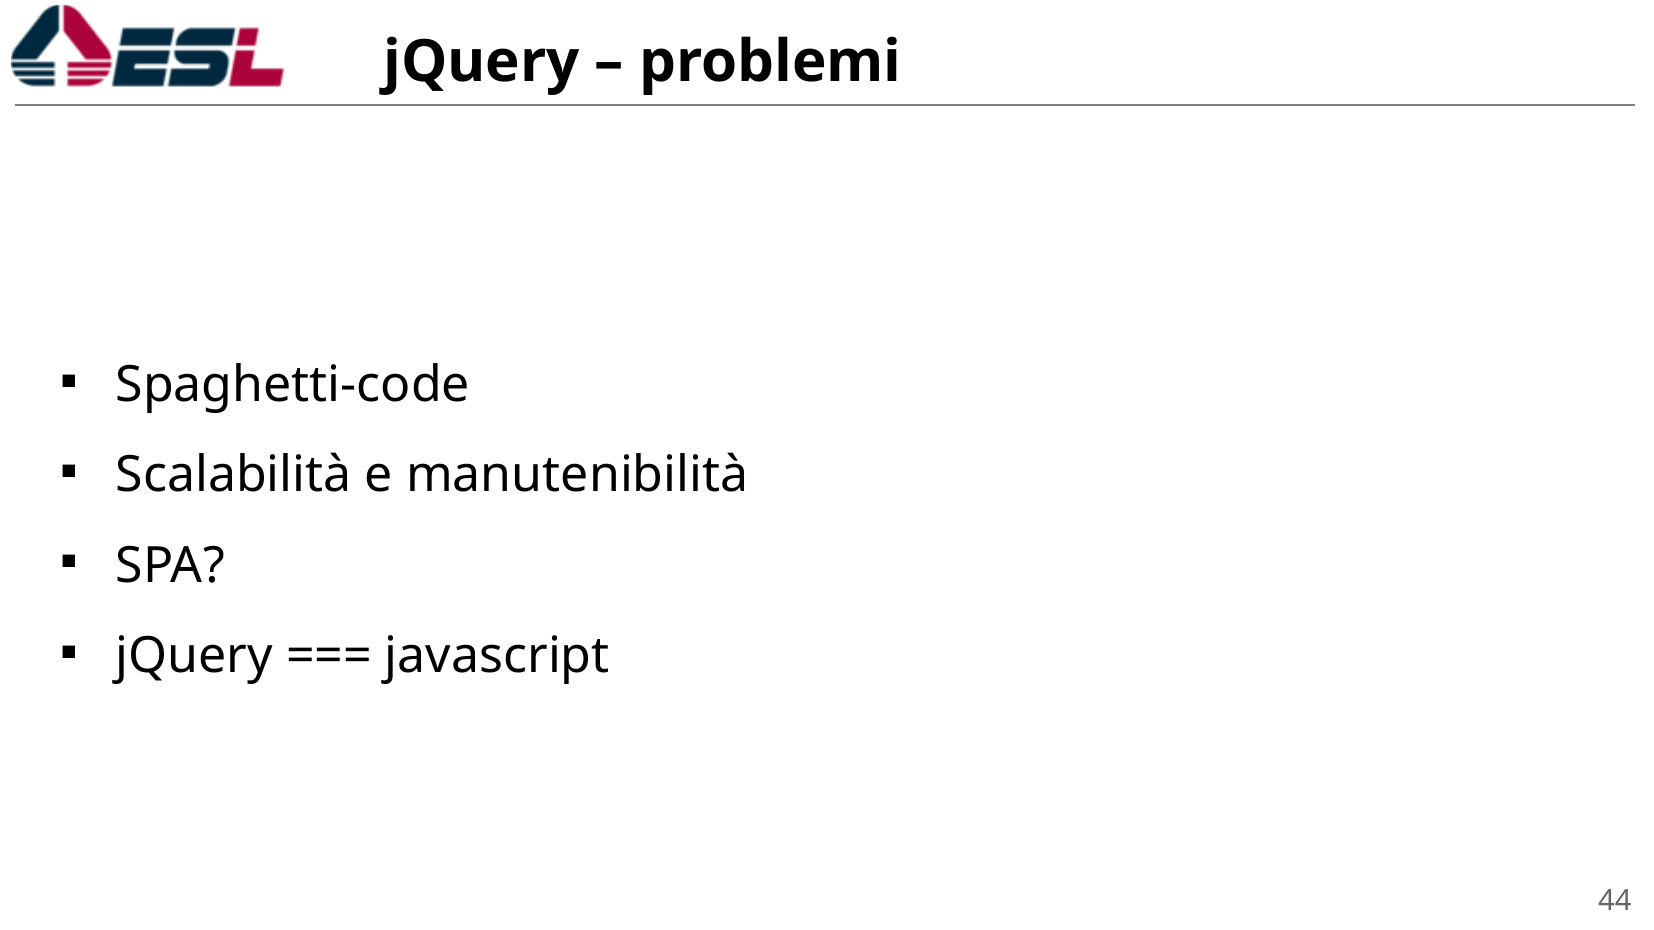

# jQuery – problemi
Spaghetti-code
Scalabilità e manutenibilità
SPA?
jQuery === javascript